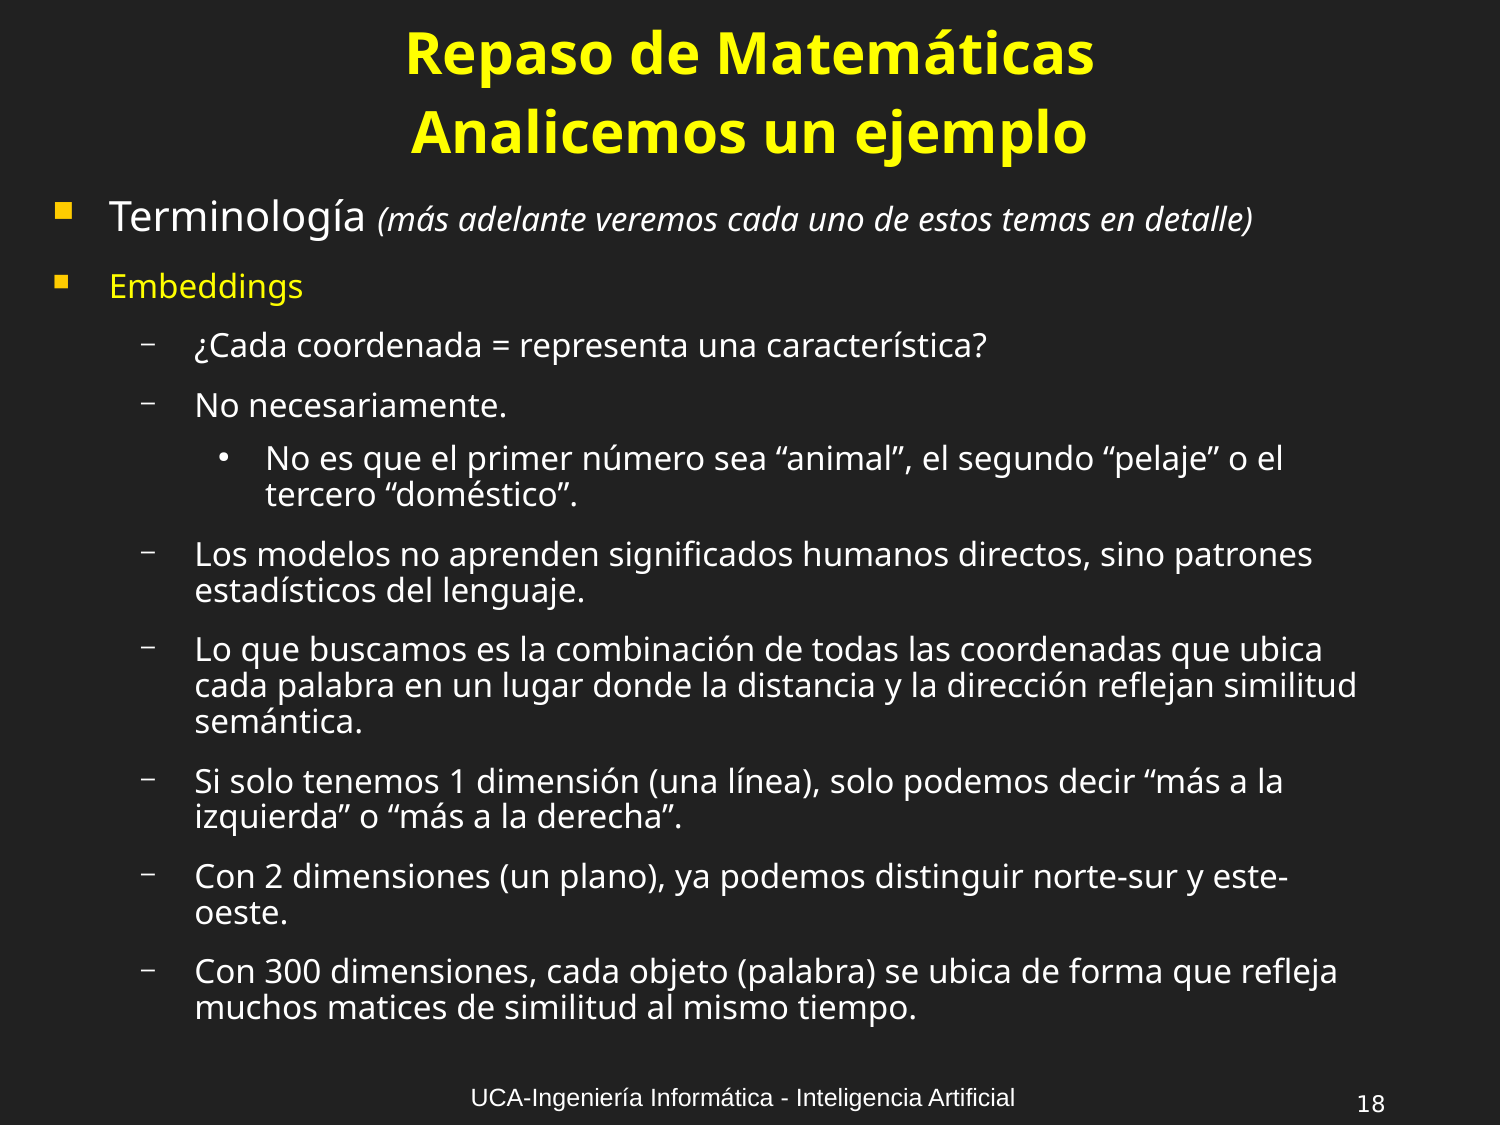

# Repaso de Matemáticas Analicemos un ejemplo
Terminología (más adelante veremos cada uno de estos temas en detalle)
Embeddings
¿Cada coordenada = representa una característica?
No necesariamente.
No es que el primer número sea “animal”, el segundo “pelaje” o el tercero “doméstico”.
Los modelos no aprenden significados humanos directos, sino patrones estadísticos del lenguaje.
Lo que buscamos es la combinación de todas las coordenadas que ubica cada palabra en un lugar donde la distancia y la dirección reflejan similitud semántica.
Si solo tenemos 1 dimensión (una línea), solo podemos decir “más a la izquierda” o “más a la derecha”.
Con 2 dimensiones (un plano), ya podemos distinguir norte-sur y este-oeste.
Con 300 dimensiones, cada objeto (palabra) se ubica de forma que refleja muchos matices de similitud al mismo tiempo.